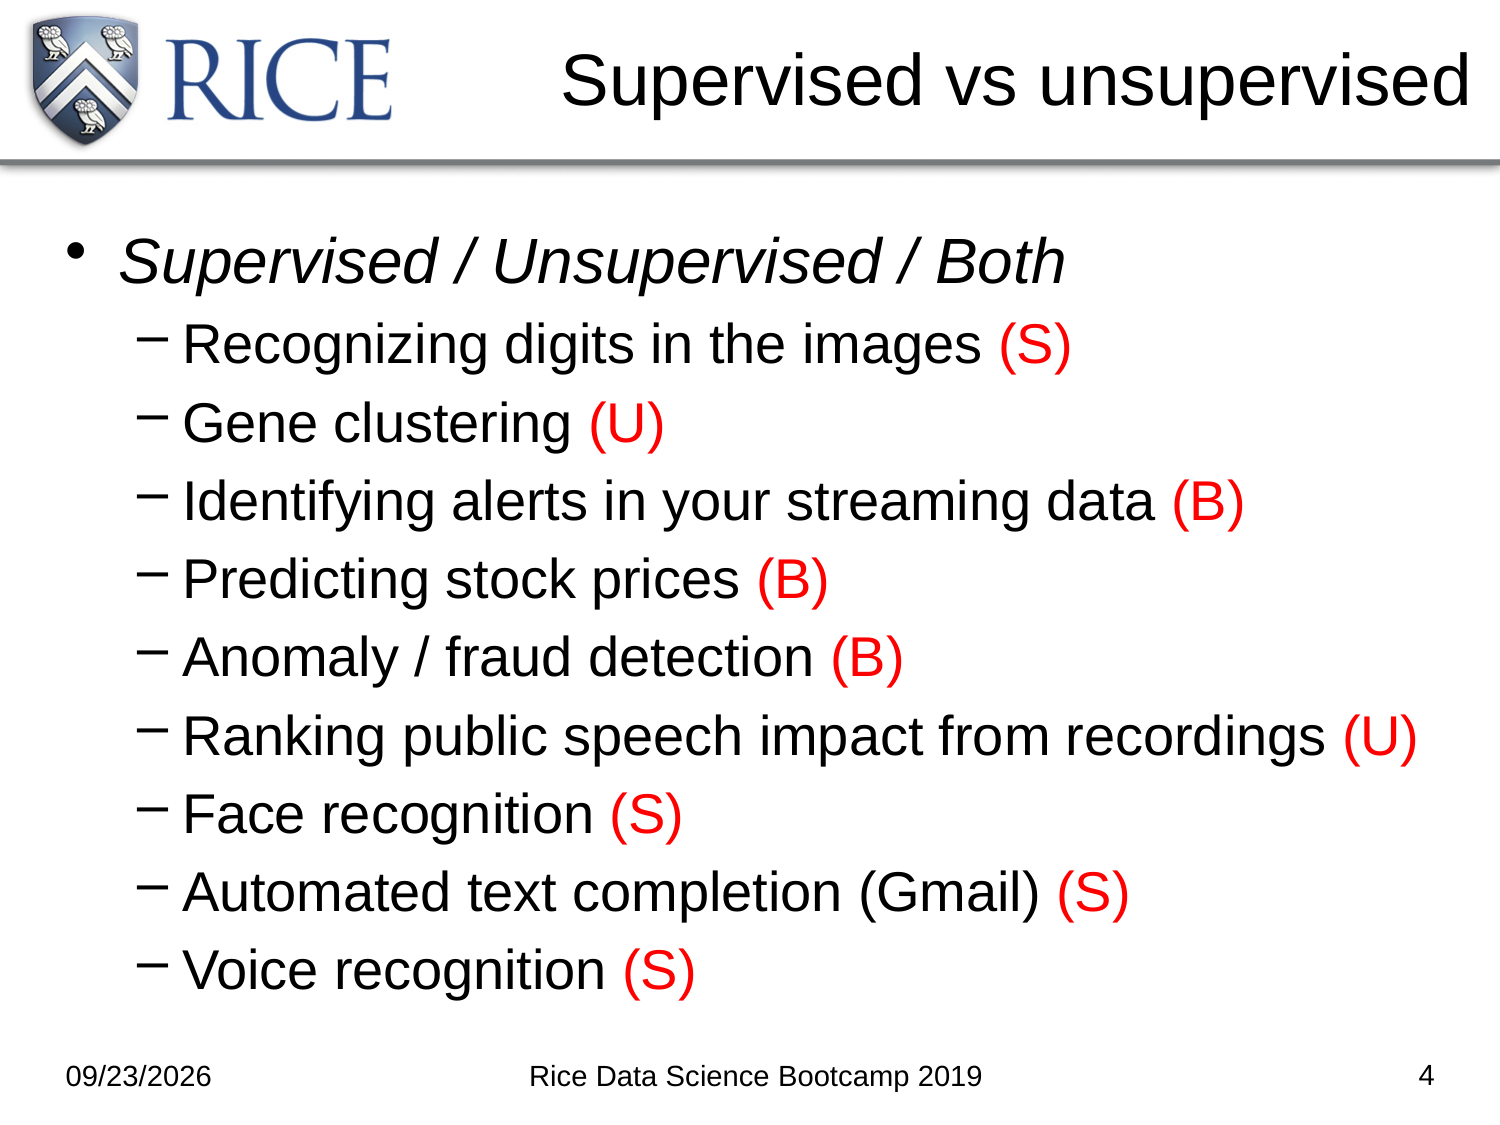

# Supervised vs unsupervised
Supervised / Unsupervised / Both
Recognizing digits in the images (S)
Gene clustering (U)
Identifying alerts in your streaming data (B)
Predicting stock prices (B)
Anomaly / fraud detection (B)
Ranking public speech impact from recordings (U)
Face recognition (S)
Automated text completion (Gmail) (S)
Voice recognition (S)
Rice Data Science Bootcamp 2019